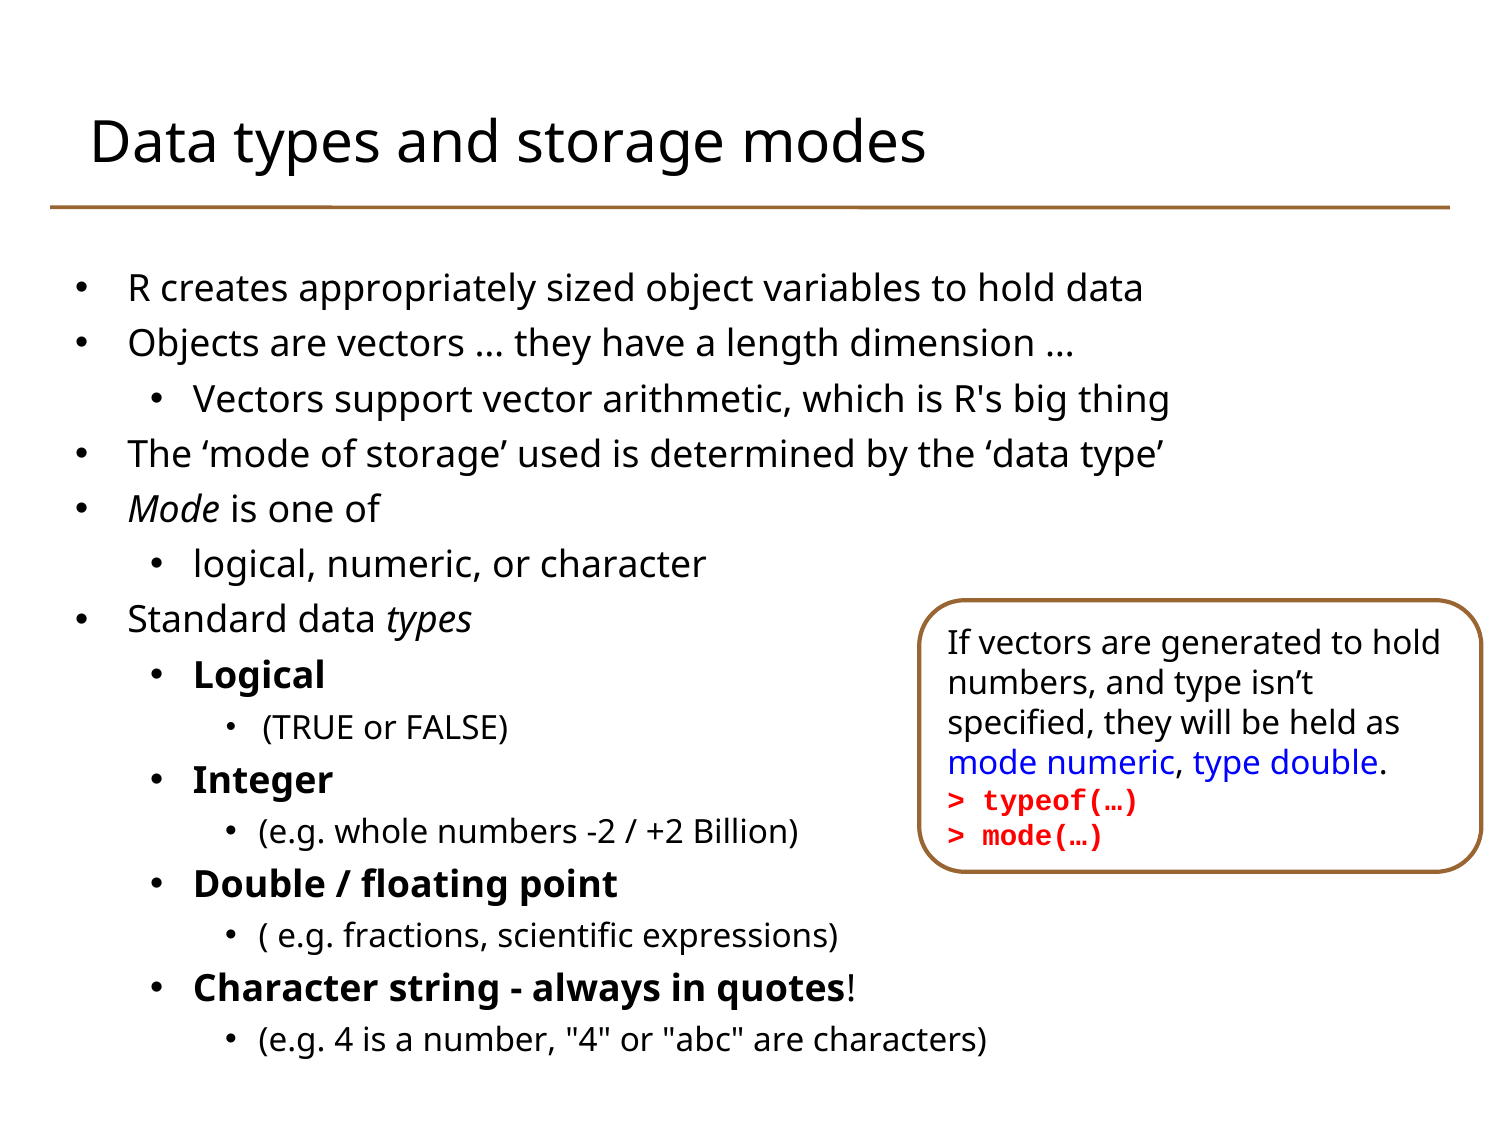

Data types and storage modes
R creates appropriately sized object variables to hold data
Objects are vectors … they have a length dimension …
Vectors support vector arithmetic, which is R's big thing
The ‘mode of storage’ used is determined by the ‘data type’
Mode is one of
logical, numeric, or character
Standard data types
Logical
(TRUE or FALSE)‏
Integer
(e.g. whole numbers -2 / +2 Billion)‏
Double / floating point
( e.g. fractions, scientific expressions)‏
Character string - always in quotes!
(e.g. 4 is a number, "4" or "abc" are characters)
If vectors are generated to hold numbers, and type isn’t specified, they will be held as mode numeric, type double.
> typeof(…)
> mode(…)